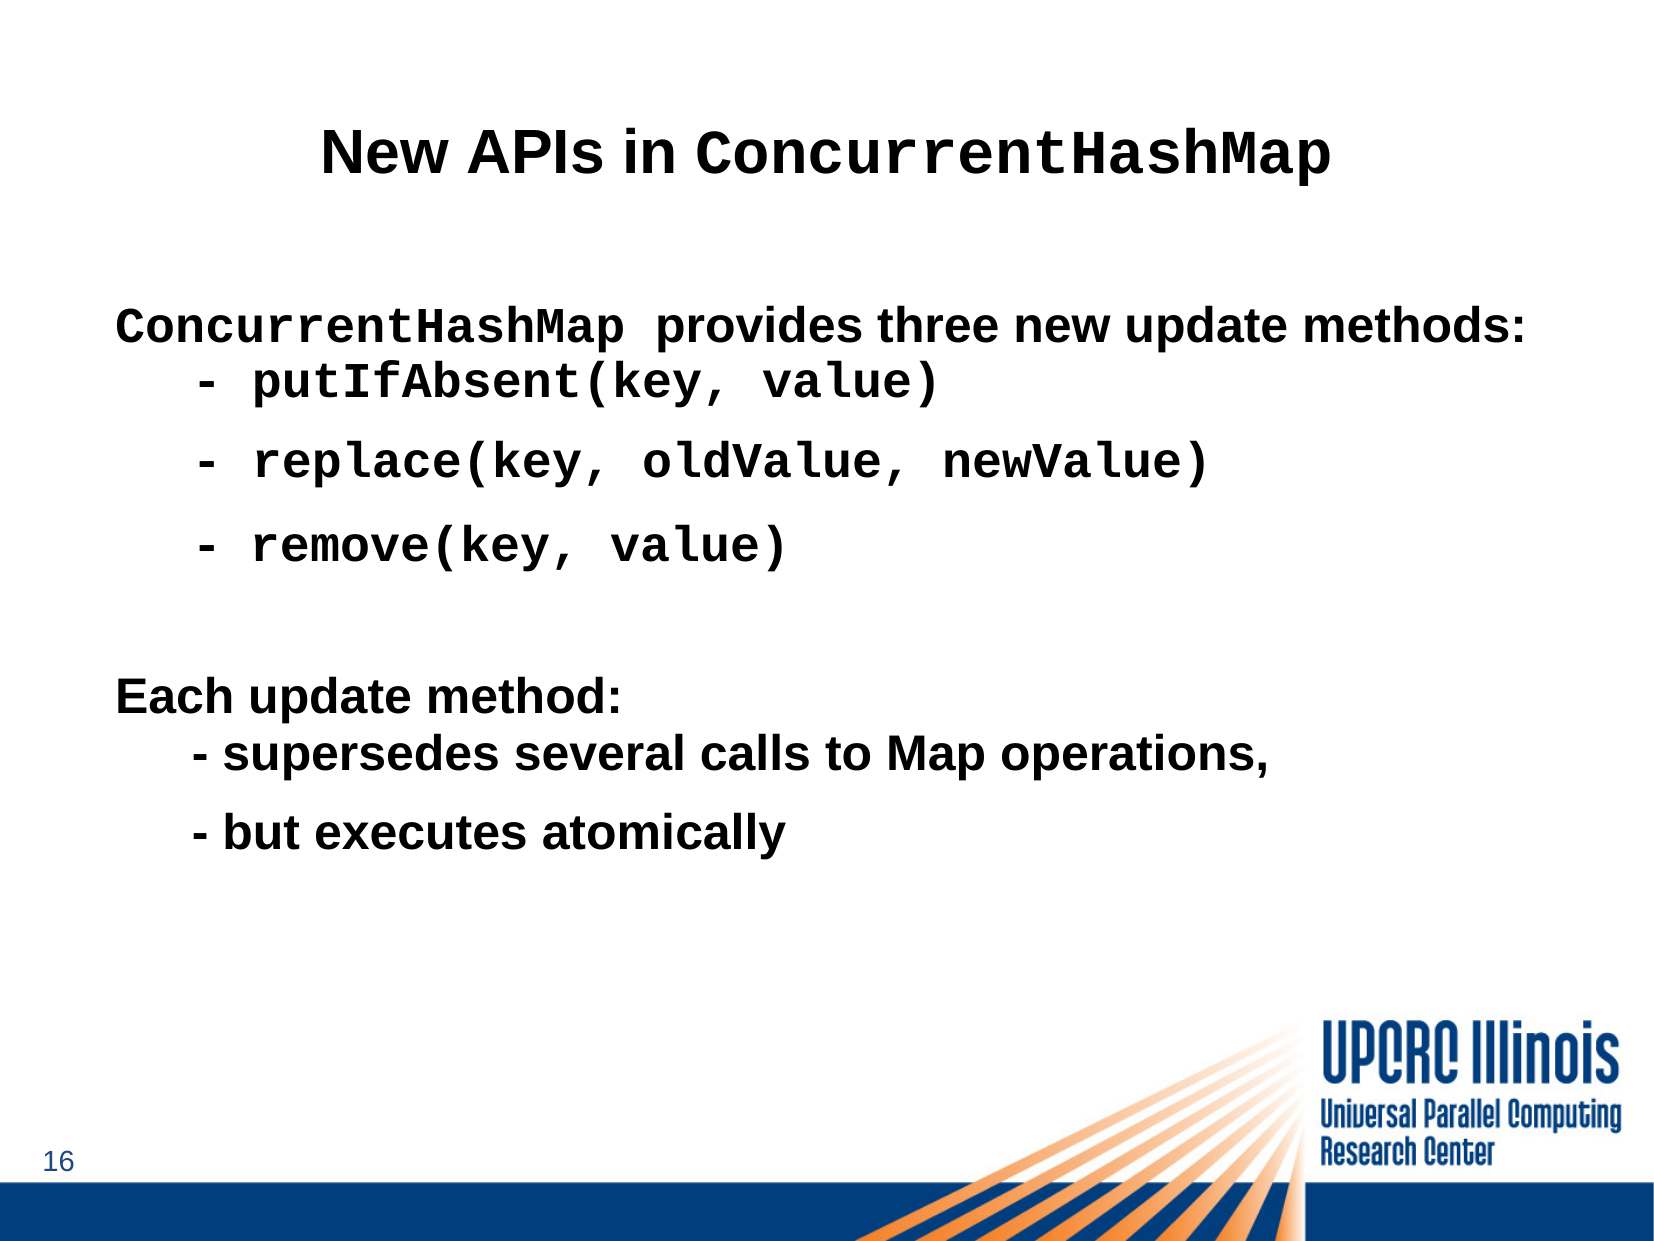

# New APIs in ConcurrentHashMap
ConcurrentHashMap provides three new update methods:
- putIfAbsent(key, value)
- replace(key, oldValue, newValue)
- remove(key, value)
Each update method:
- supersedes several calls to Map operations,
- but executes atomically
16